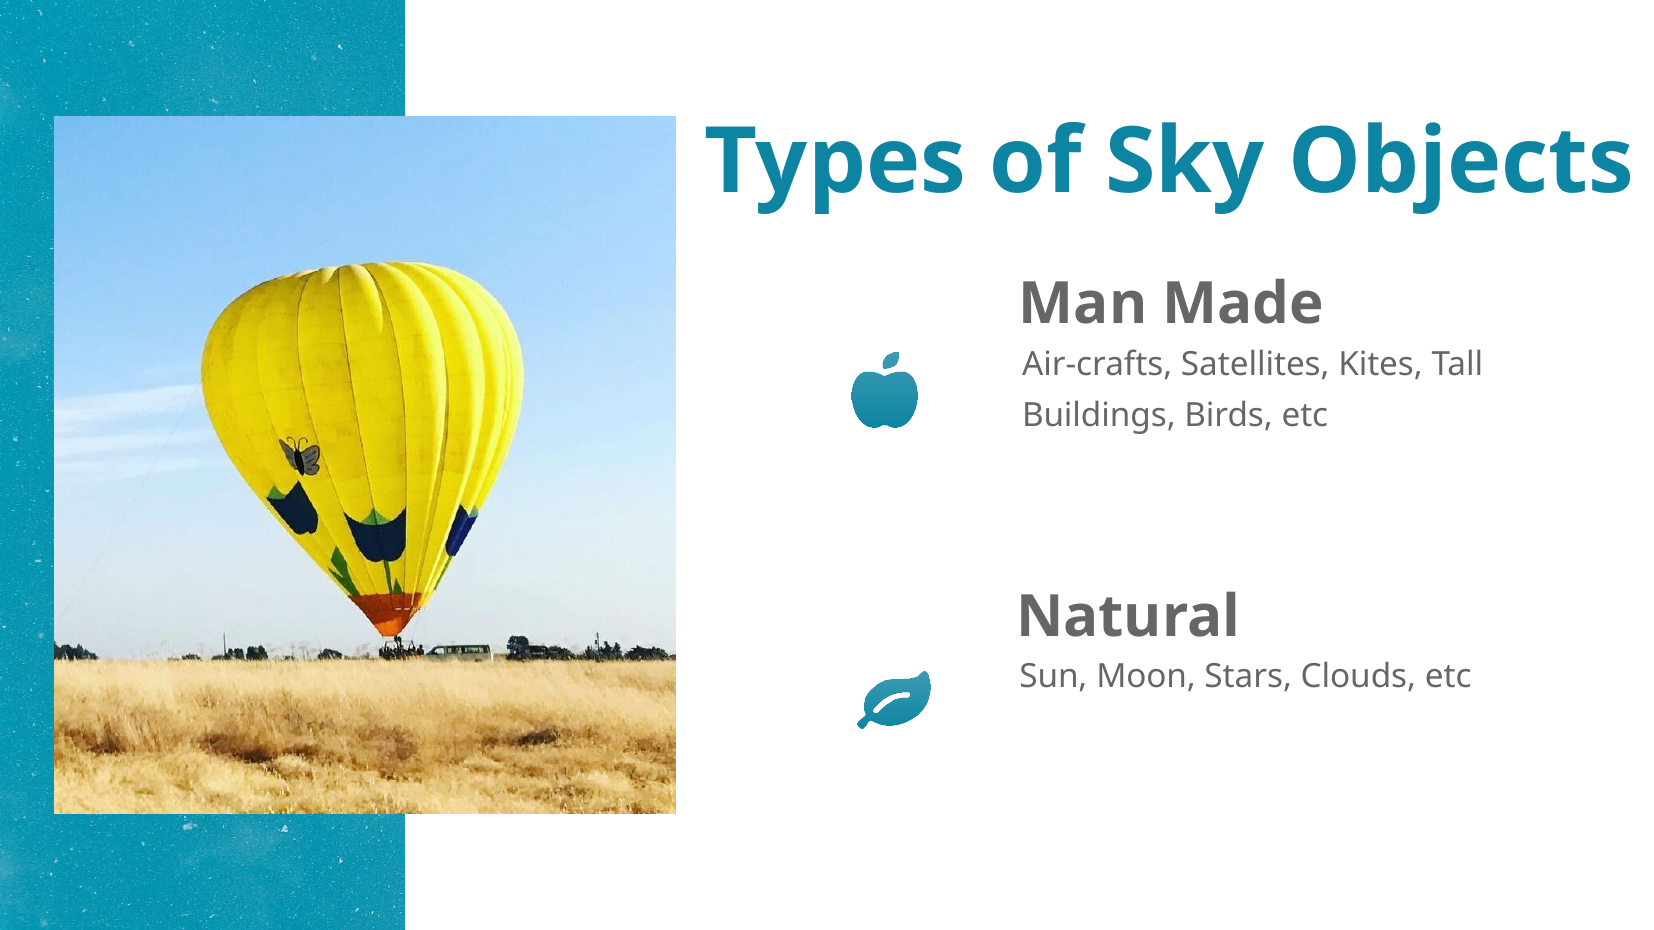

# Types of Sky Objects
Man Made
Air-crafts, Satellites, Kites, Tall Buildings, Birds, etc
Natural
Sun, Moon, Stars, Clouds, etc